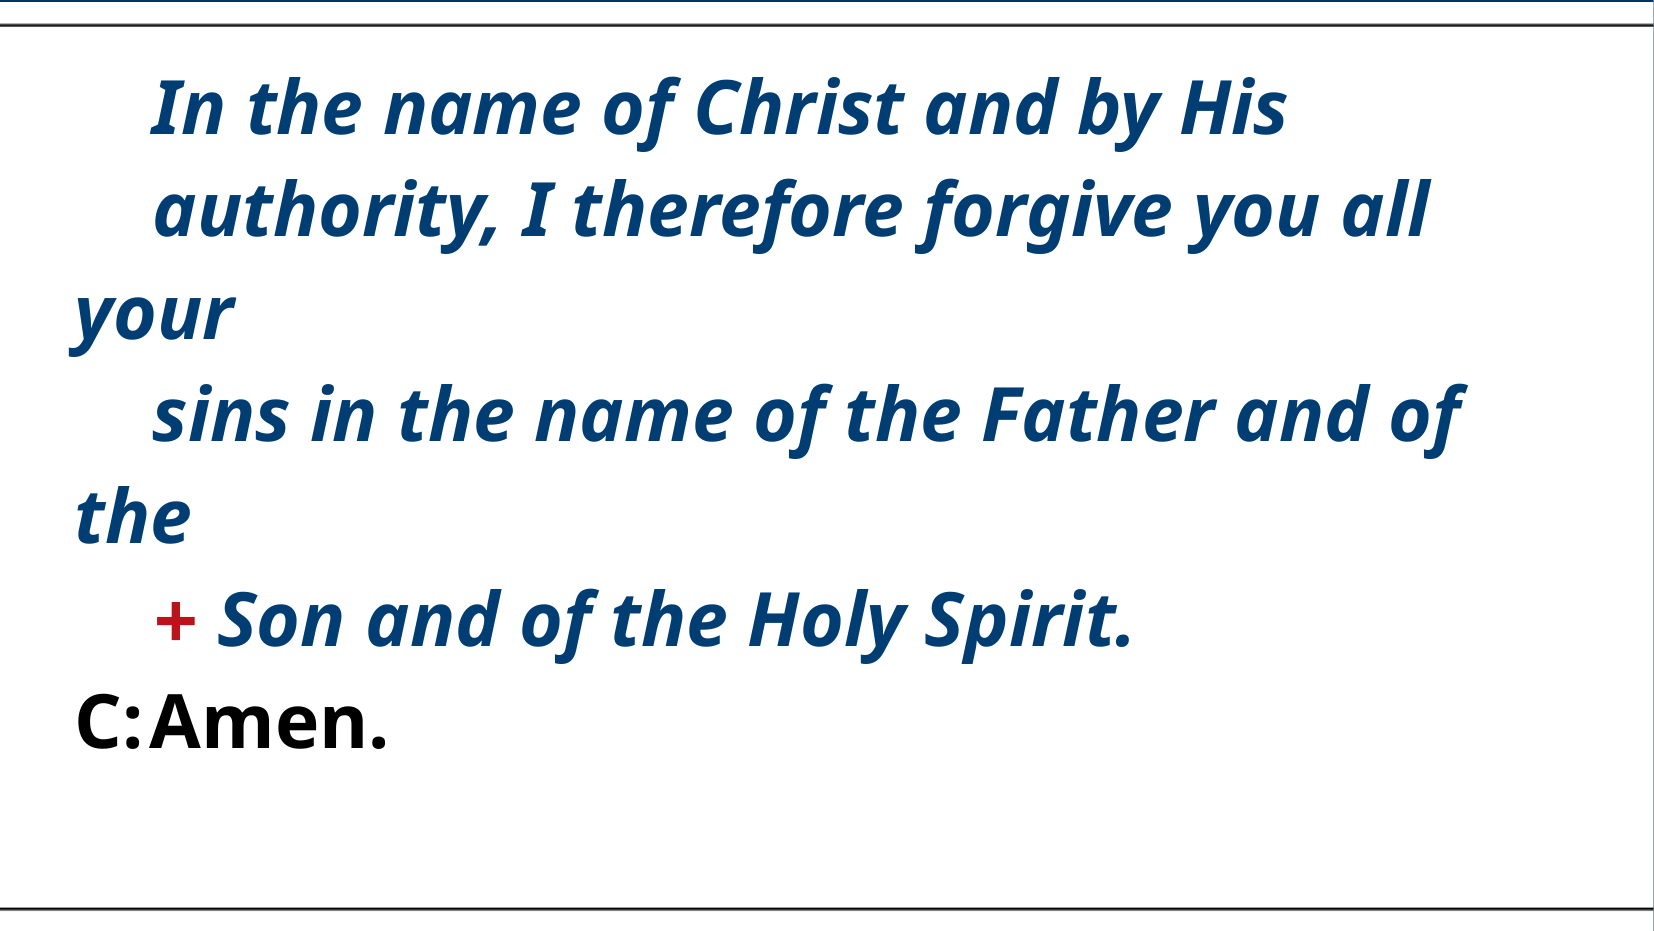

In the name of Christ and by His
 authority, I therefore forgive you all your
 sins in the name of the Father and of the
 + Son and of the Holy Spirit.
C:	Amen.